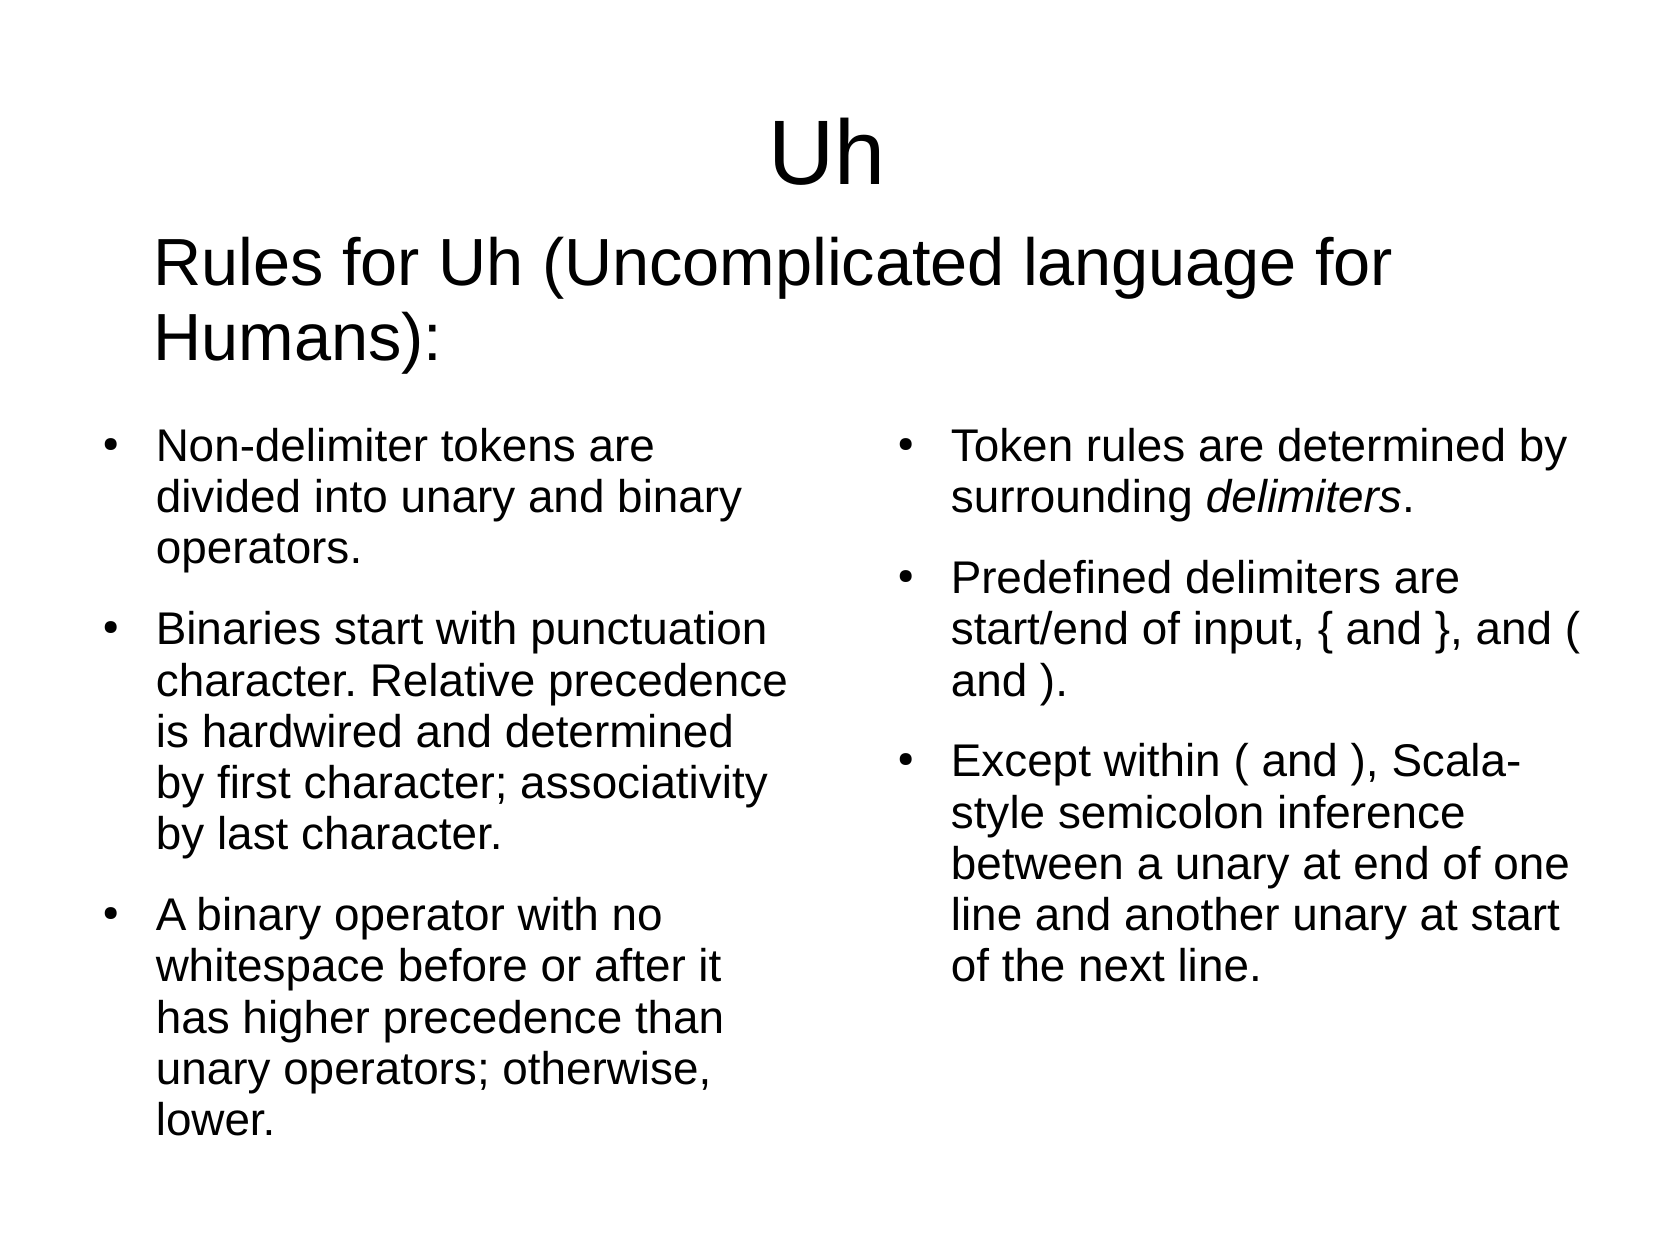

# Uh
Rules for Uh (Uncomplicated language for Humans):
Non-delimiter tokens are divided into unary and binary operators.
Binaries start with punctuation character. Relative precedence is hardwired and determined by first character; associativity by last character.
A binary operator with no whitespace before or after it has higher precedence than unary operators; otherwise, lower.
Token rules are determined by surrounding delimiters.
Predefined delimiters are start/end of input, { and }, and ( and ).
Except within ( and ), Scala-style semicolon inference between a unary at end of one line and another unary at start of the next line.